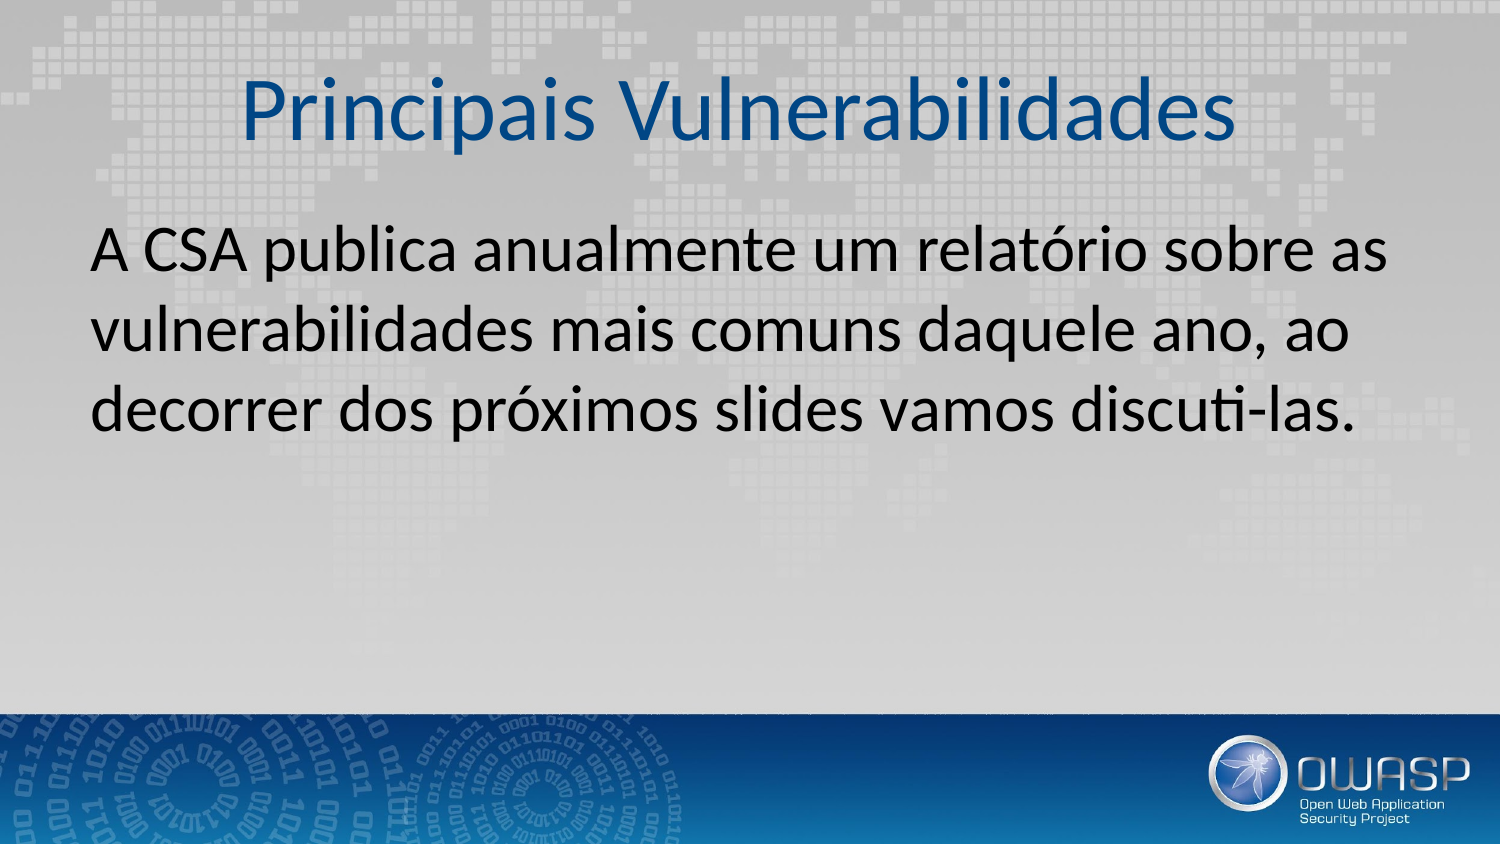

# Principais Vulnerabilidades
A CSA publica anualmente um relatório sobre as vulnerabilidades mais comuns daquele ano, ao decorrer dos próximos slides vamos discuti-las.